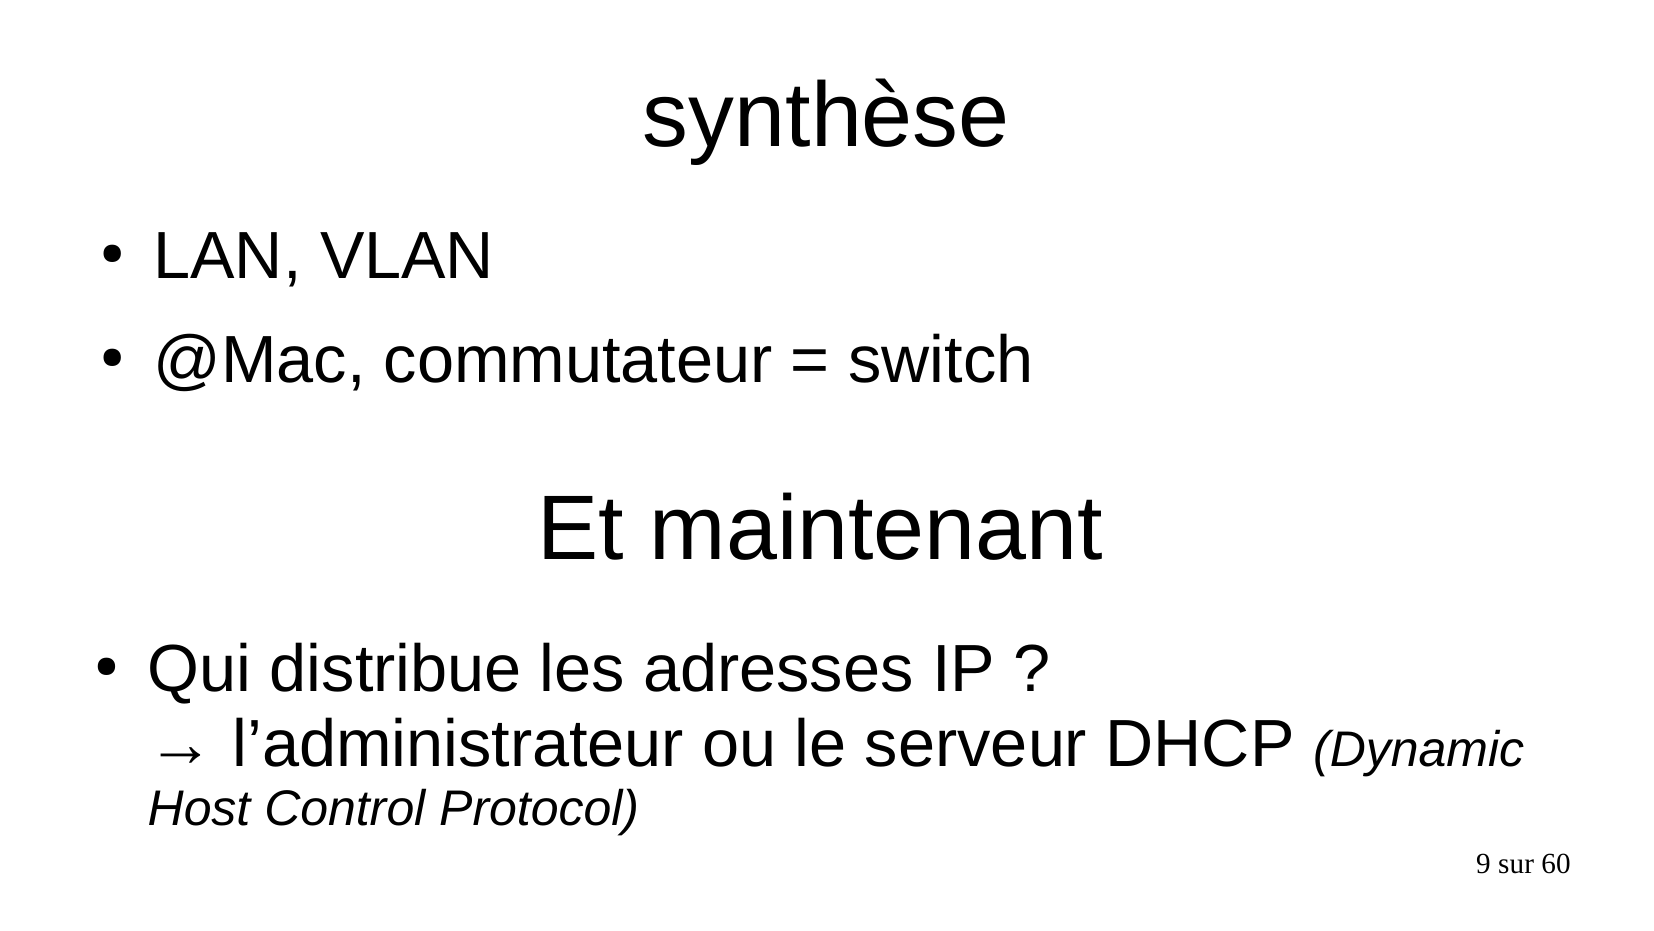

# synthèse
LAN, VLAN
@Mac, commutateur = switch
Et maintenant
Qui distribue les adresses IP ?
→ l’administrateur ou le serveur DHCP (Dynamic Host Control Protocol)
9